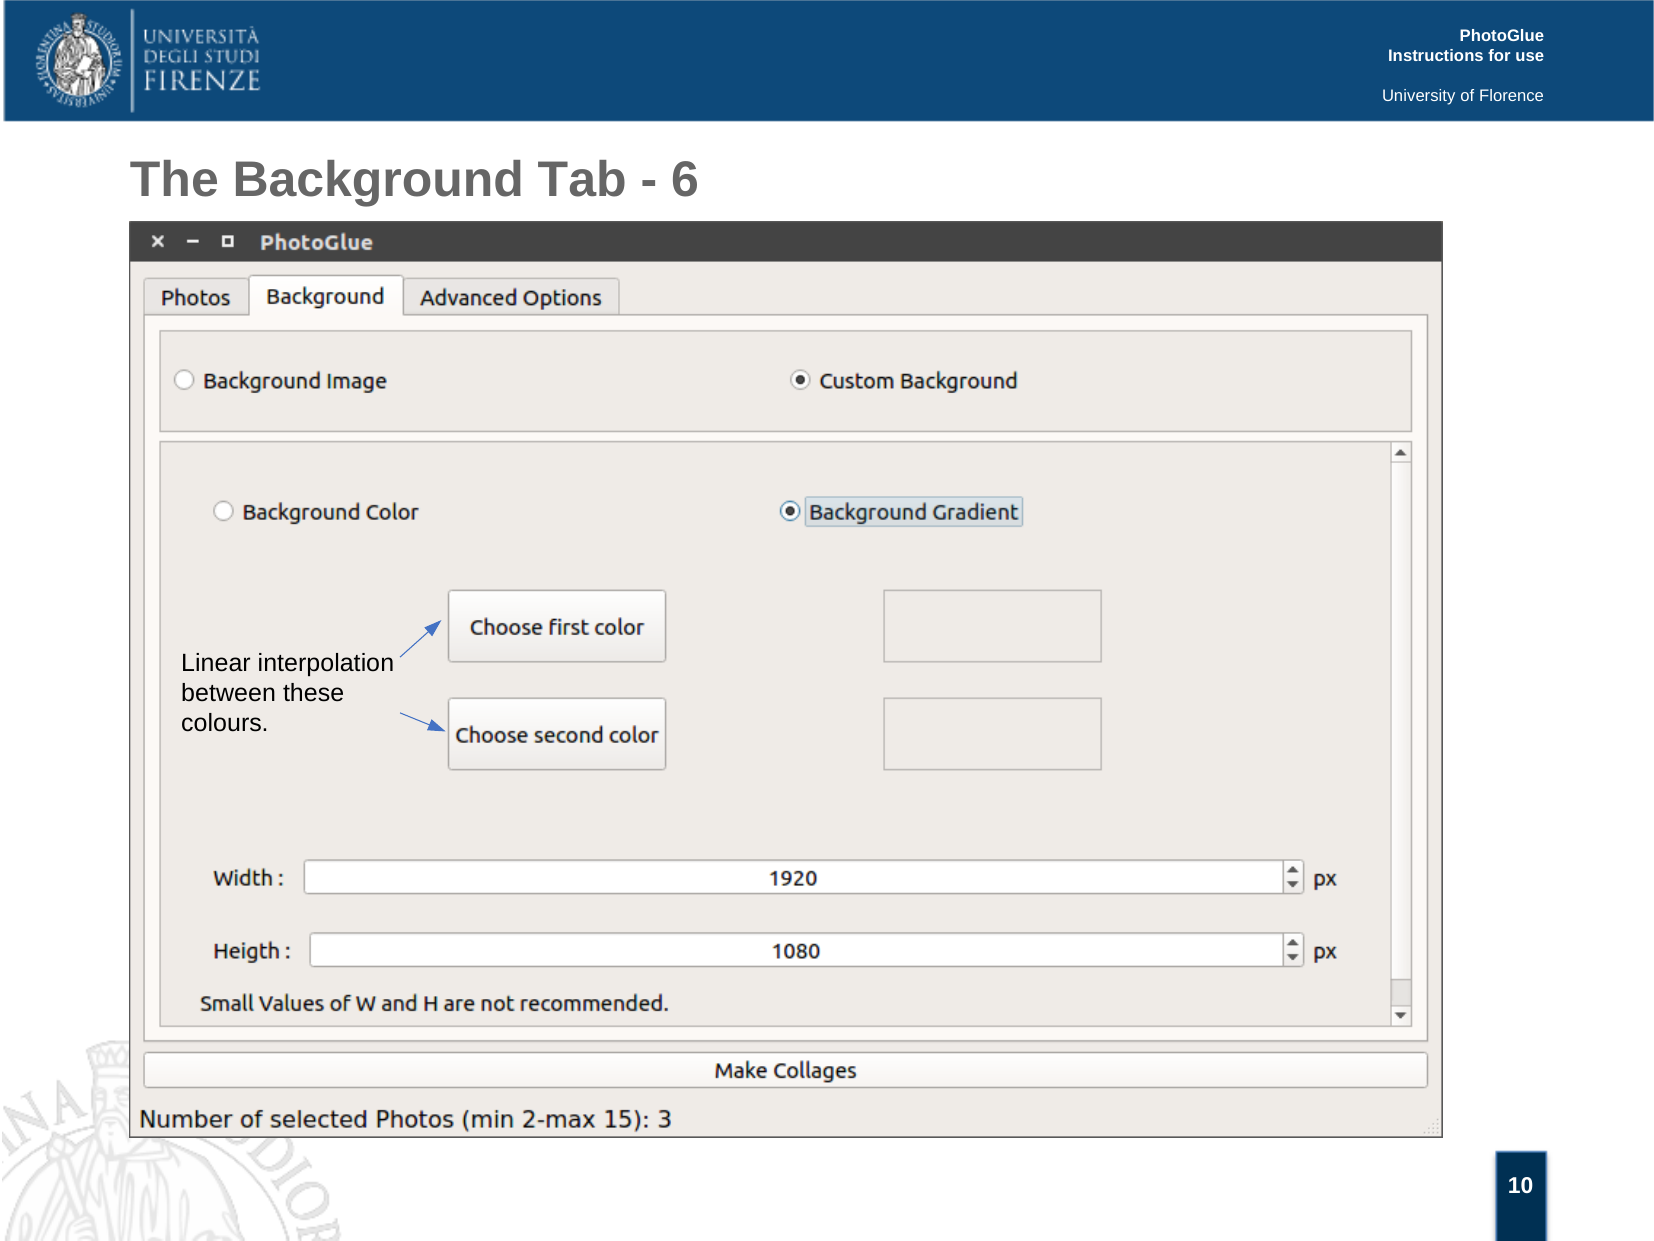

PhotoGlue
 Instructions for use
University of Florence
The Background Tab - 6
Linear interpolation between these colours.
10